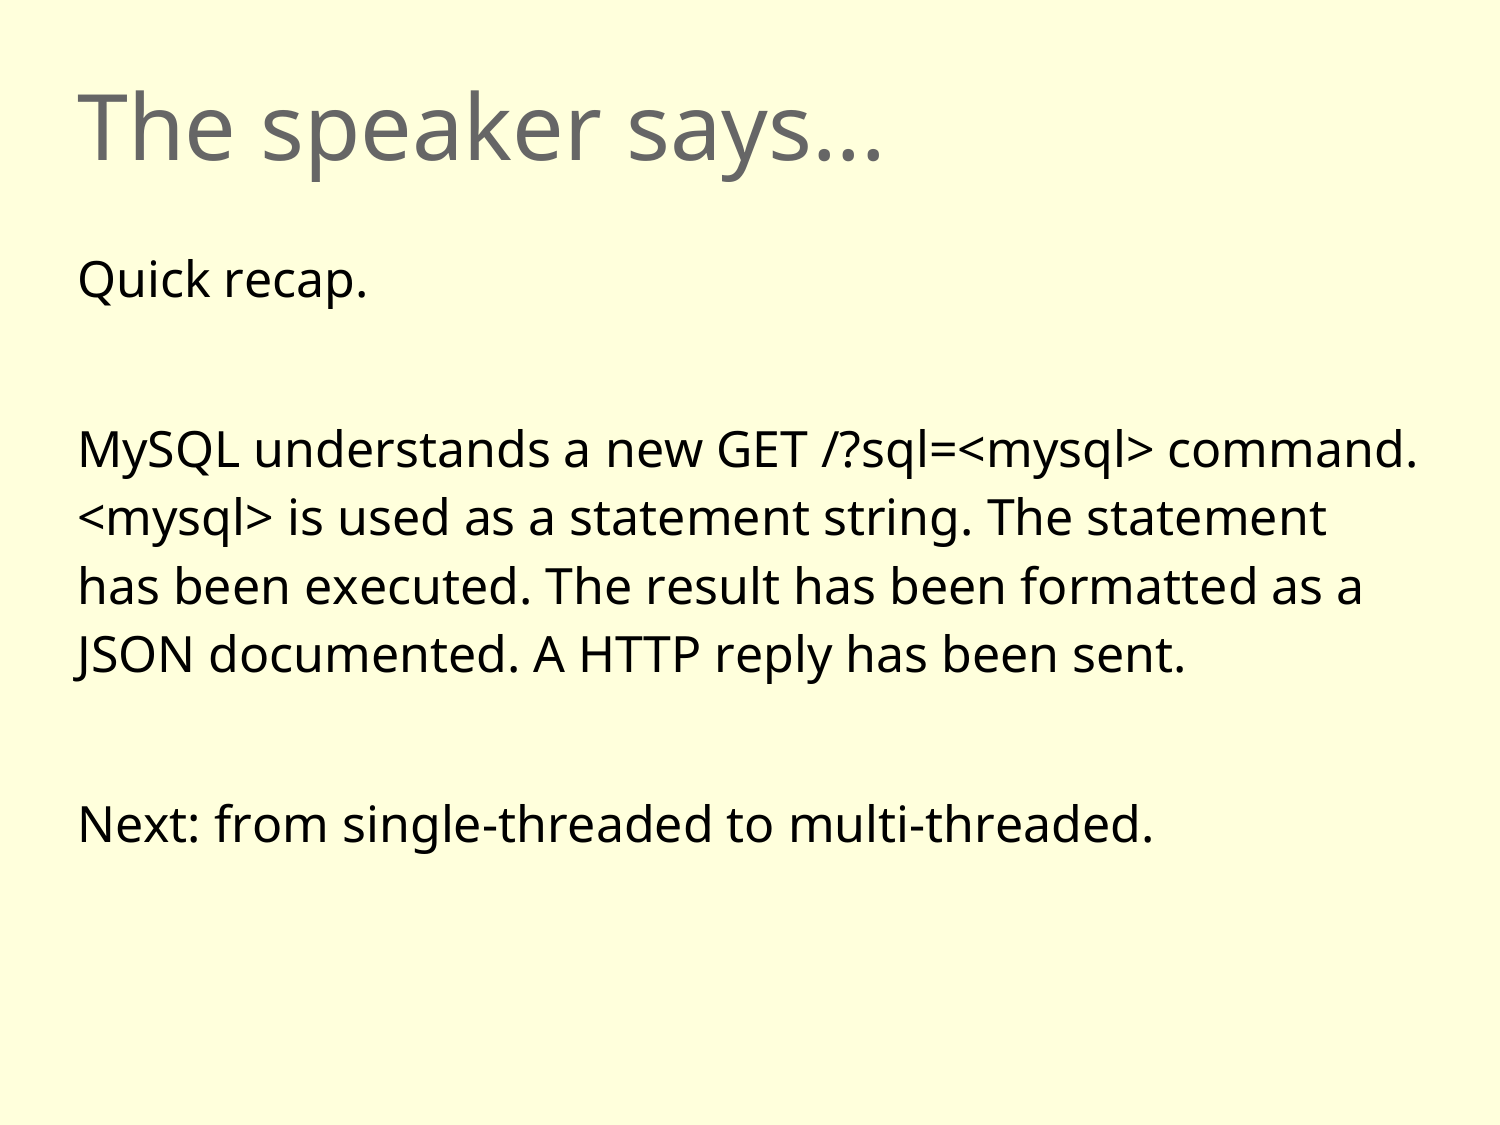

# The speaker says...
Quick recap.
MySQL understands a new GET /?sql=<mysql> command. <mysql> is used as a statement string. The statement has been executed. The result has been formatted as a JSON documented. A HTTP reply has been sent.
Next: from single-threaded to multi-threaded.